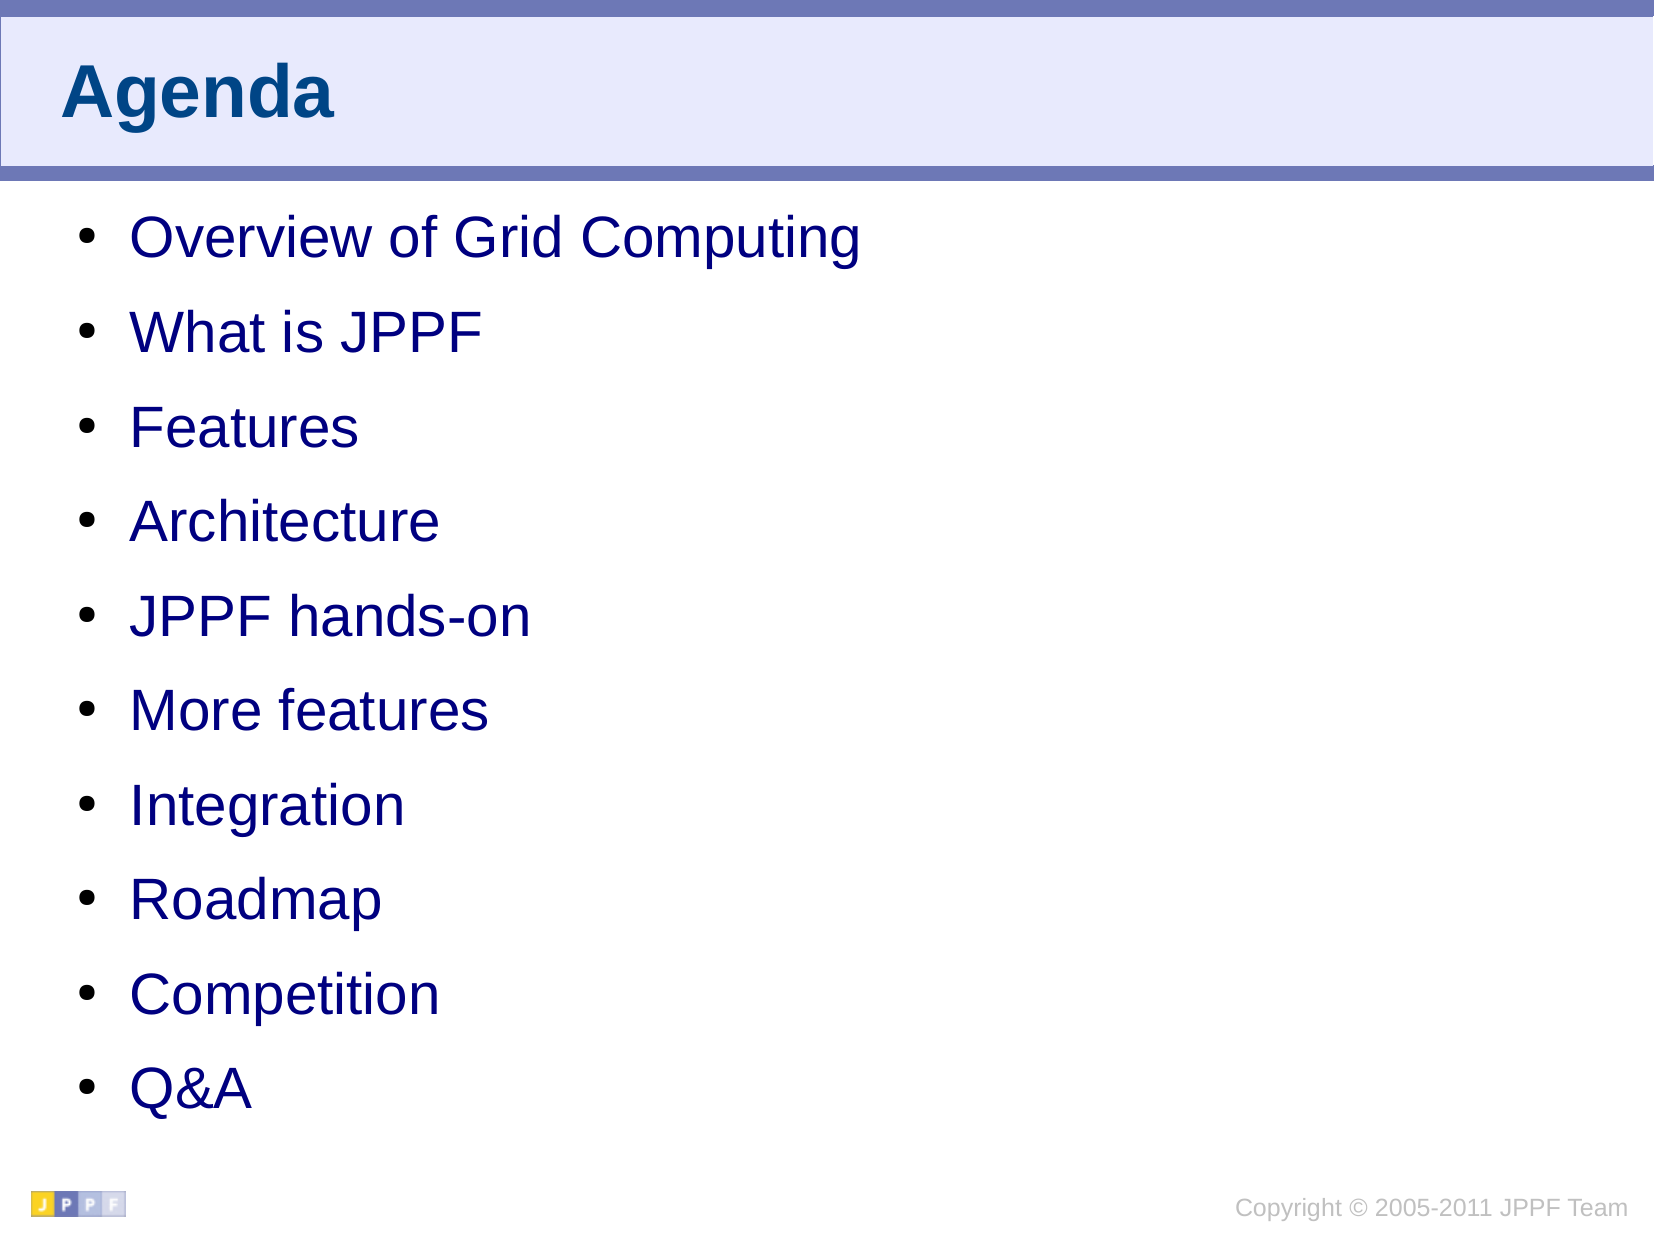

# Agenda
Overview of Grid Computing
What is JPPF
Features
Architecture
JPPF hands-on
More features
Integration
Roadmap
Competition
Q&A